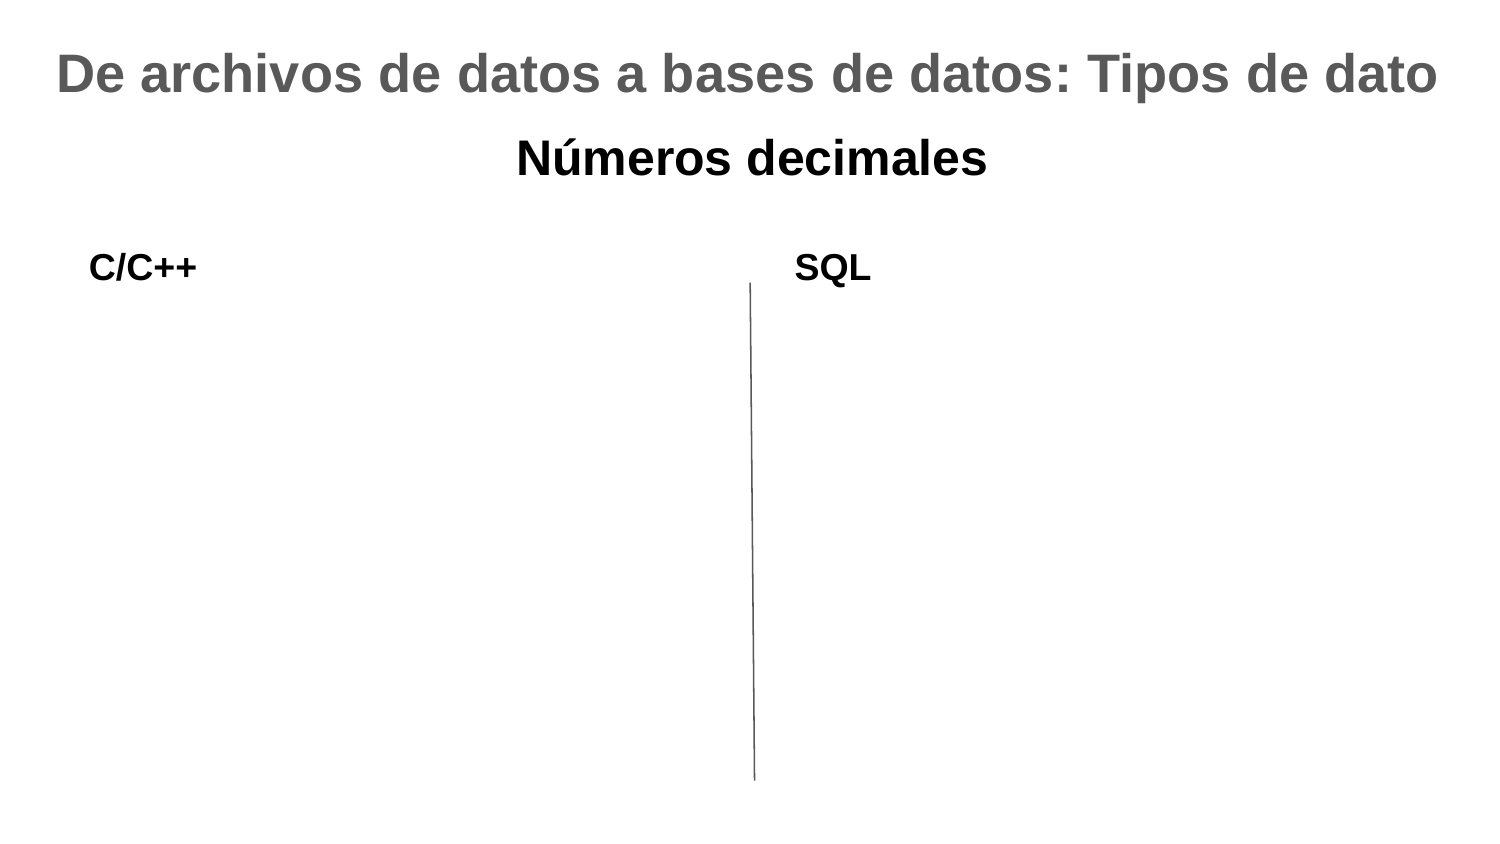

# De archivos de datos a bases de datos: Tipos de dato
Números decimales
C/C++
SQL